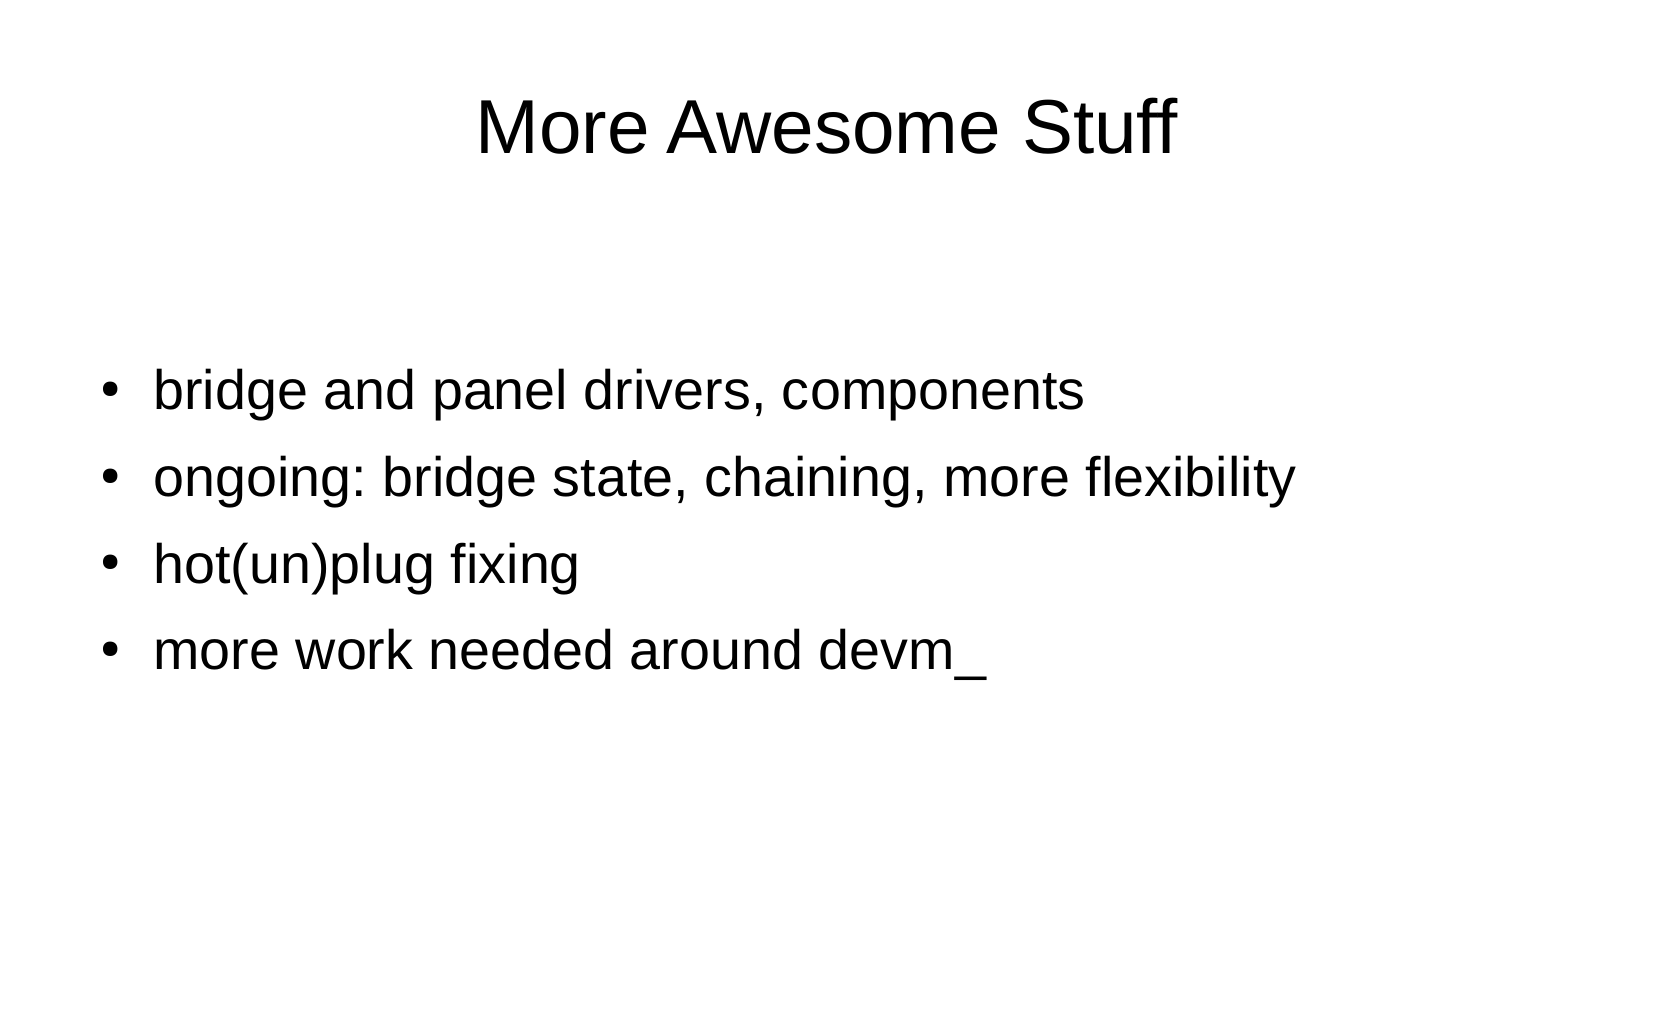

# More Awesome Stuff
bridge and panel drivers, components
ongoing: bridge state, chaining, more flexibility
hot(un)plug fixing
more work needed around devm_